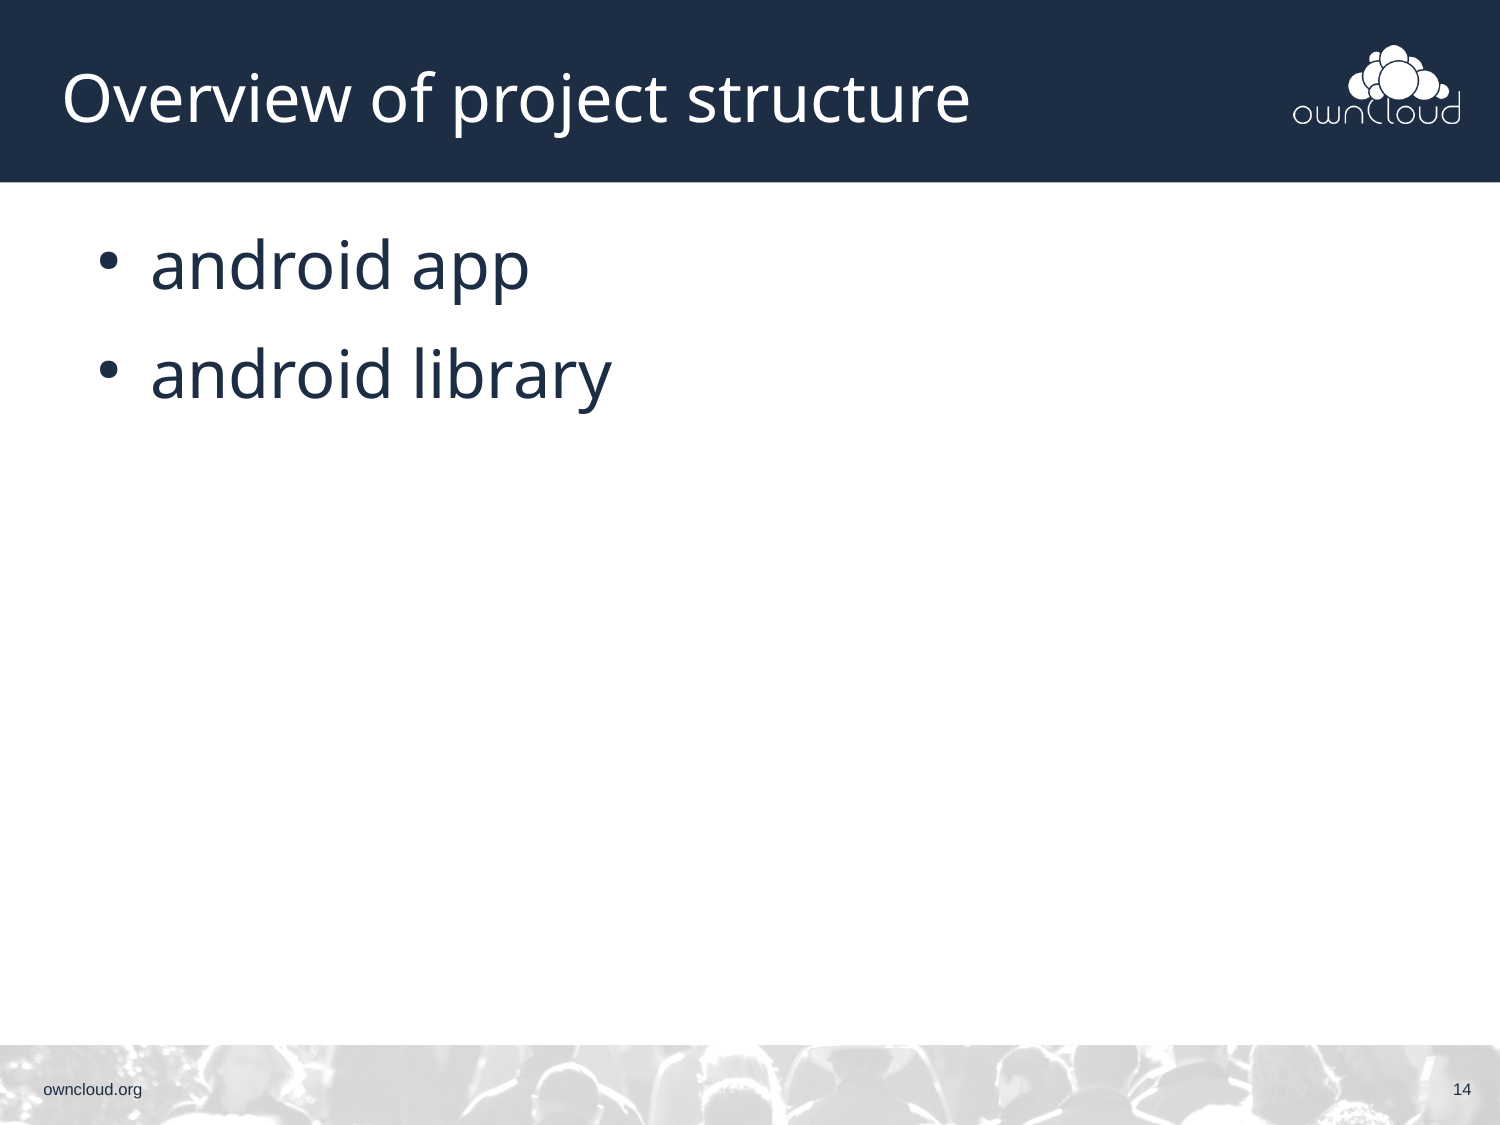

# Overview of project structure
android app
android library